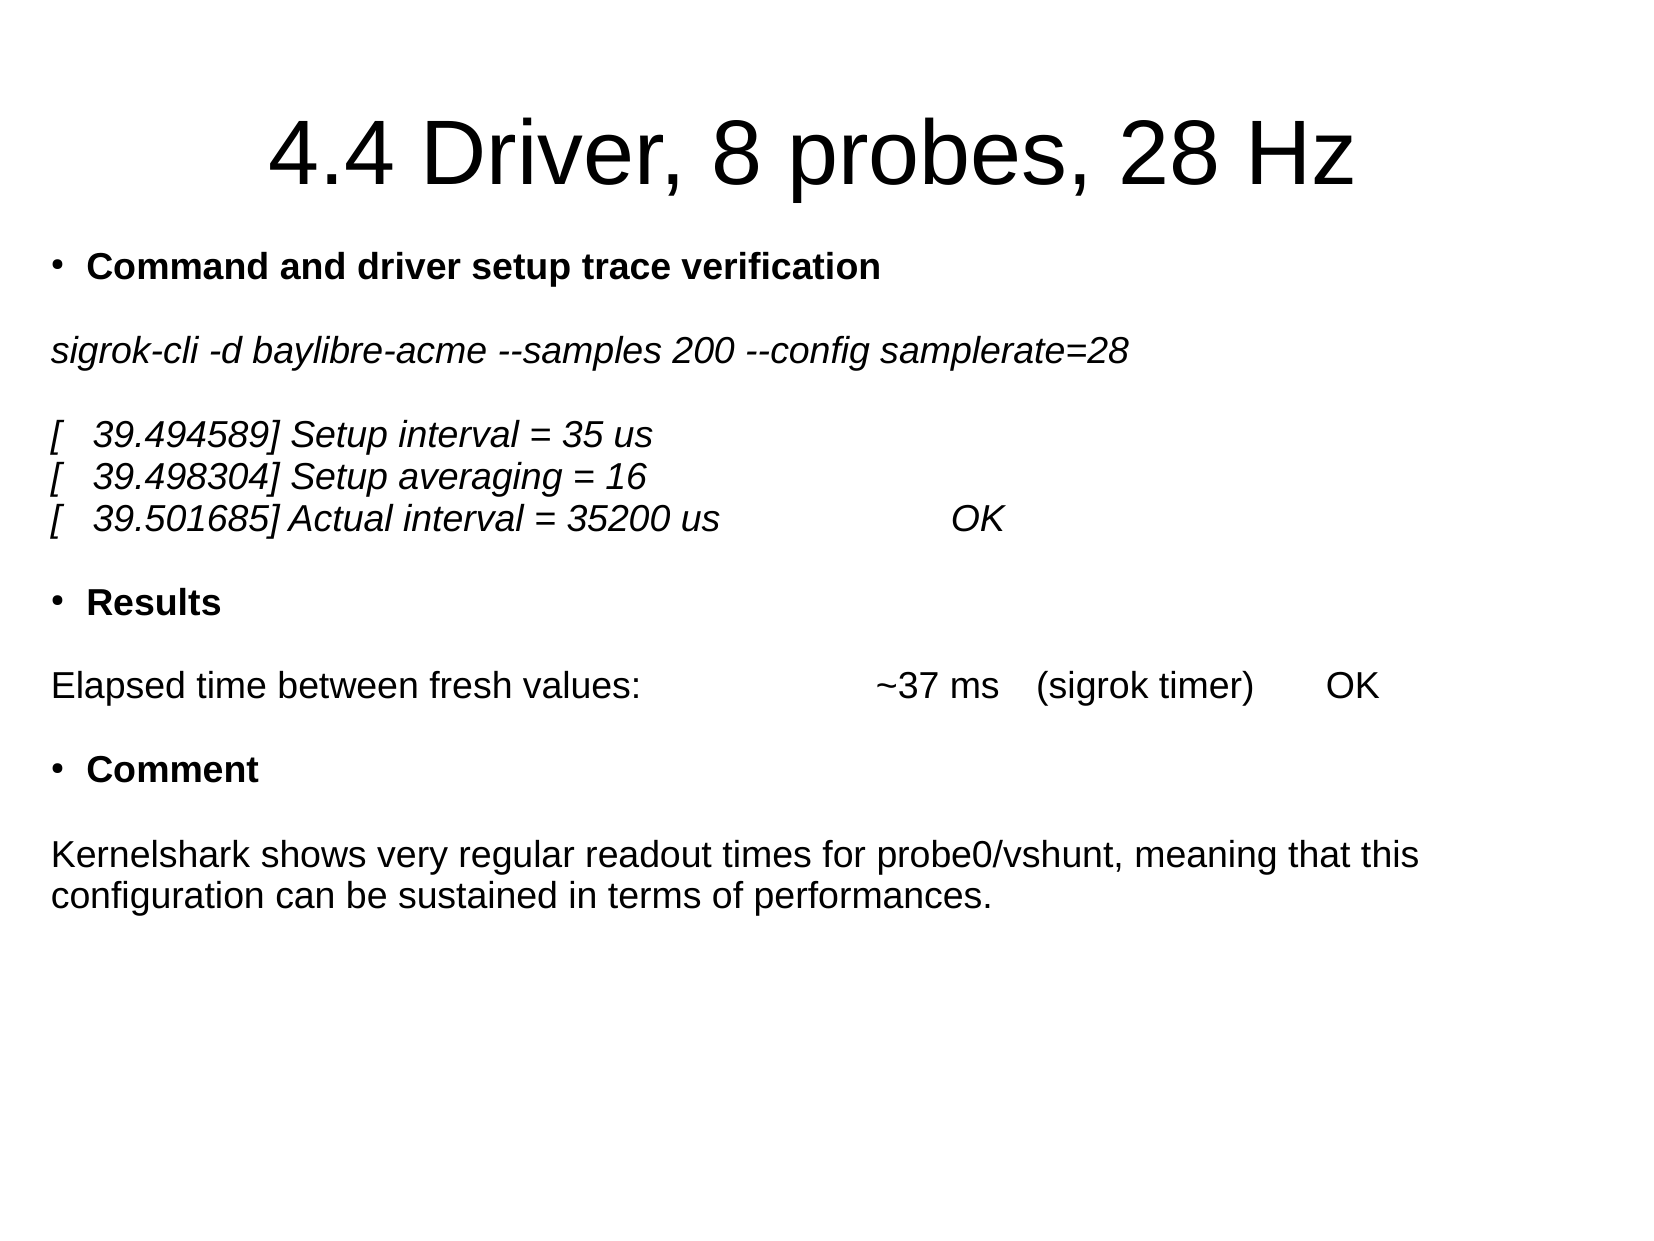

# 4.4 Driver, 8 probes, 28 Hz
Command and driver setup trace verification
sigrok-cli -d baylibre-acme --samples 200 --config samplerate=28
[ 39.494589] Setup interval = 35 us
[ 39.498304] Setup averaging = 16
[ 39.501685] Actual interval = 35200 us				OK
Results
Elapsed time between fresh values:				~37 ms	 (sigrok timer)	OK
Comment
Kernelshark shows very regular readout times for probe0/vshunt, meaning that this configuration can be sustained in terms of performances.